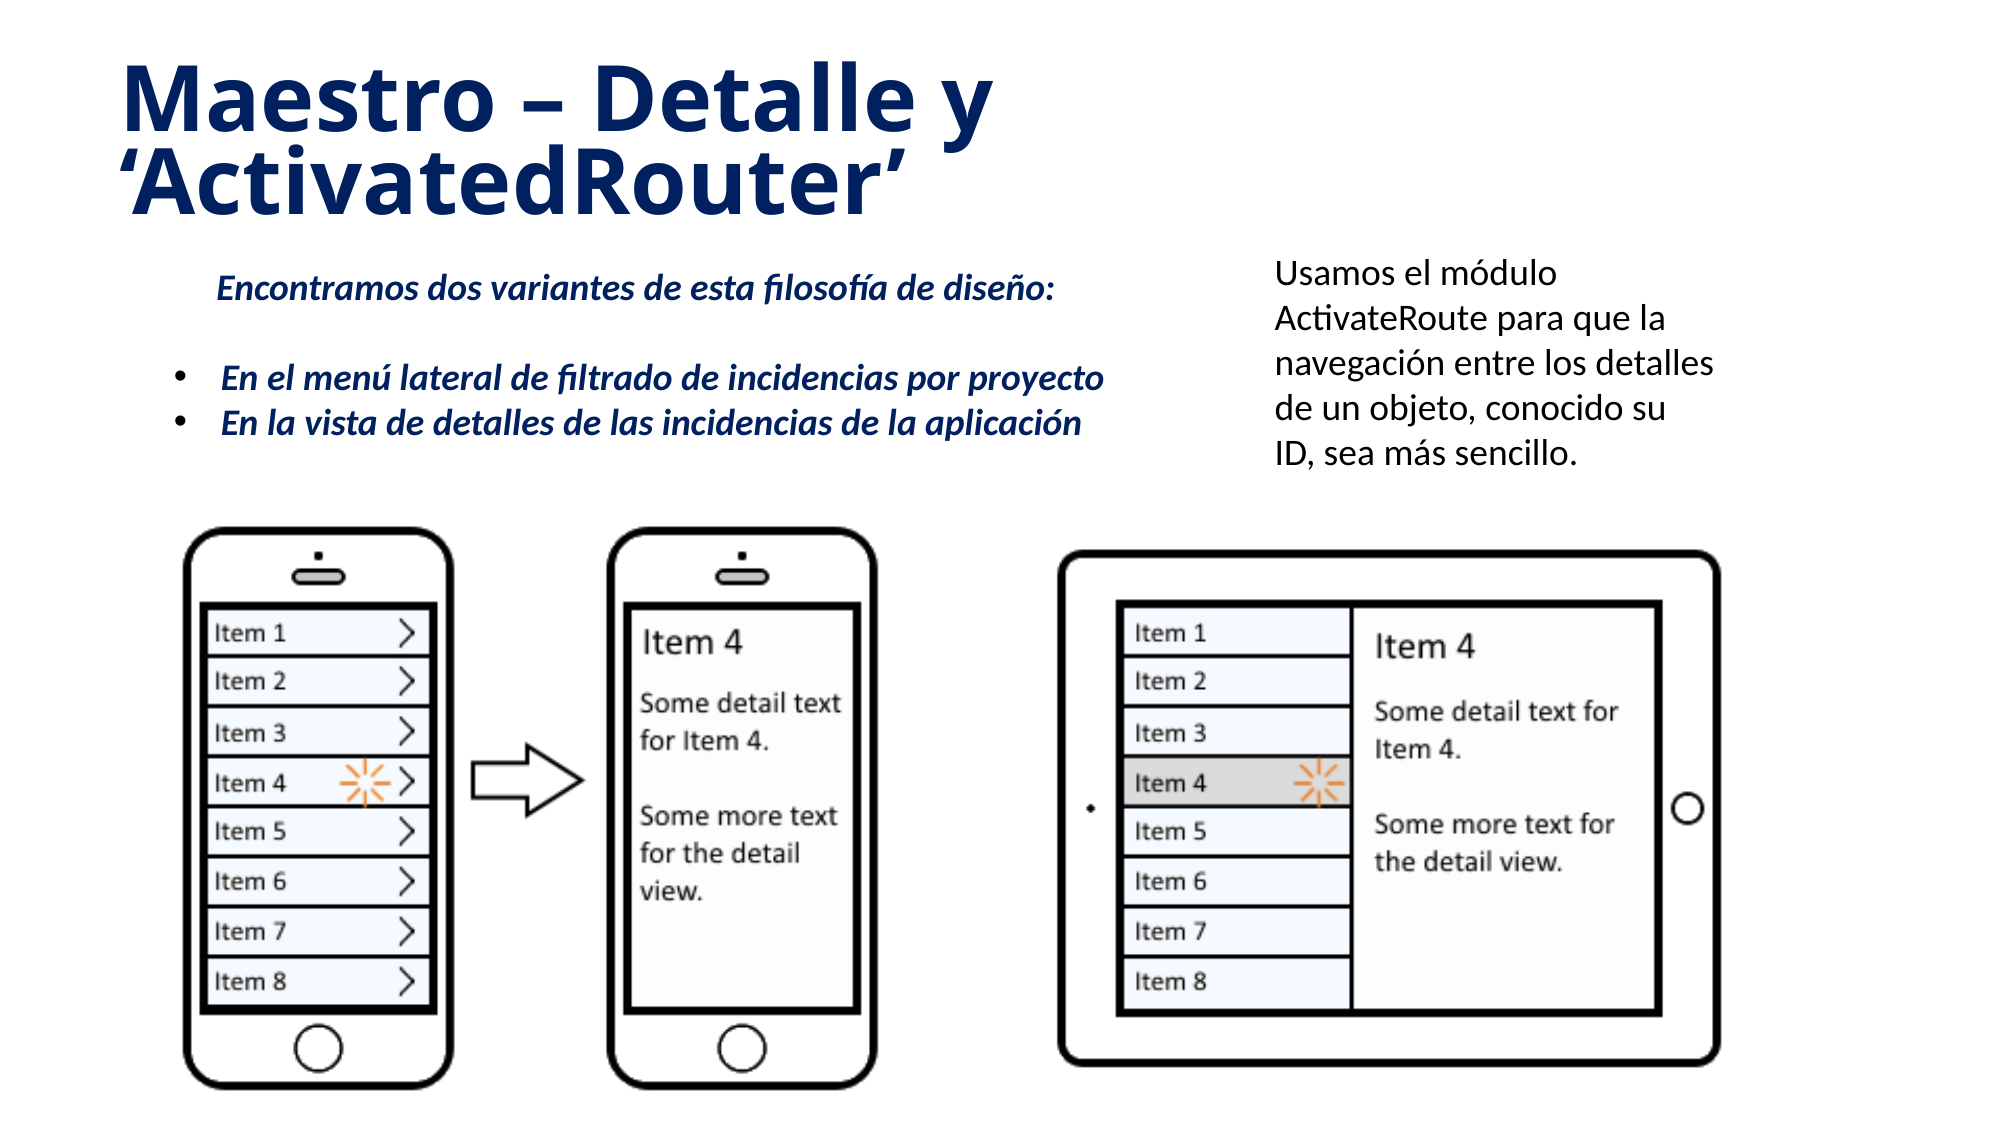

# Diapositiva de recursos humanos 8
Maestro – Detalle y ‘ActivatedRouter’
Usamos el módulo ActivateRoute para que la navegación entre los detalles de un objeto, conocido su ID, sea más sencillo.
 Encontramos dos variantes de esta filosofía de diseño:
En el menú lateral de filtrado de incidencias por proyecto
En la vista de detalles de las incidencias de la aplicación